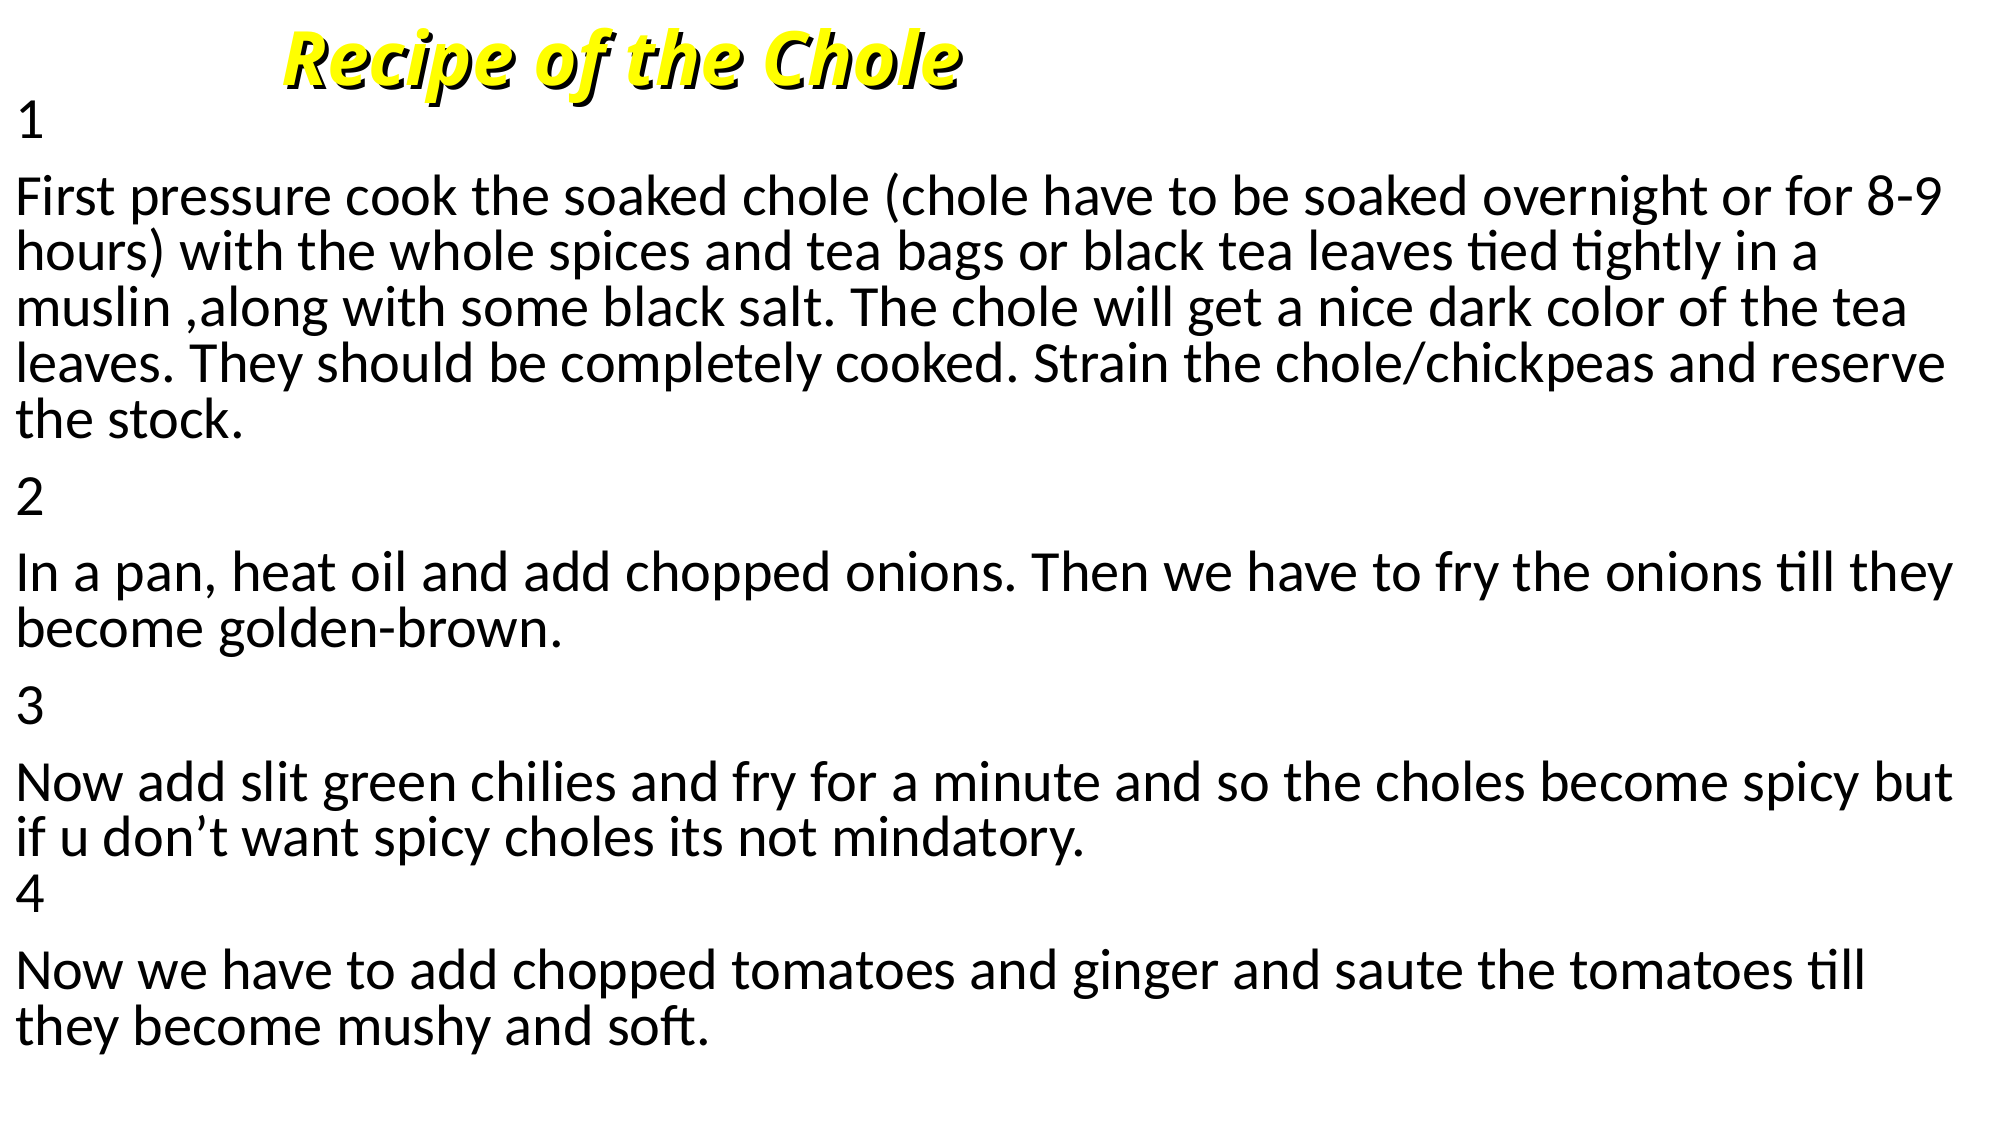

# Recipe of the Chole
1
First pressure cook the soaked chole (chole have to be soaked overnight or for 8-9 hours) with the whole spices and tea bags or black tea leaves tied tightly in a muslin ,along with some black salt. The chole will get a nice dark color of the tea leaves. They should be completely cooked. Strain the chole/chickpeas and reserve the stock.
2
In a pan, heat oil and add chopped onions. Then we have to fry the onions till they become golden-brown.
3
Now add slit green chilies and fry for a minute and so the choles become spicy but if u don’t want spicy choles its not mindatory.
4
Now we have to add chopped tomatoes and ginger and saute the tomatoes till they become mushy and soft.